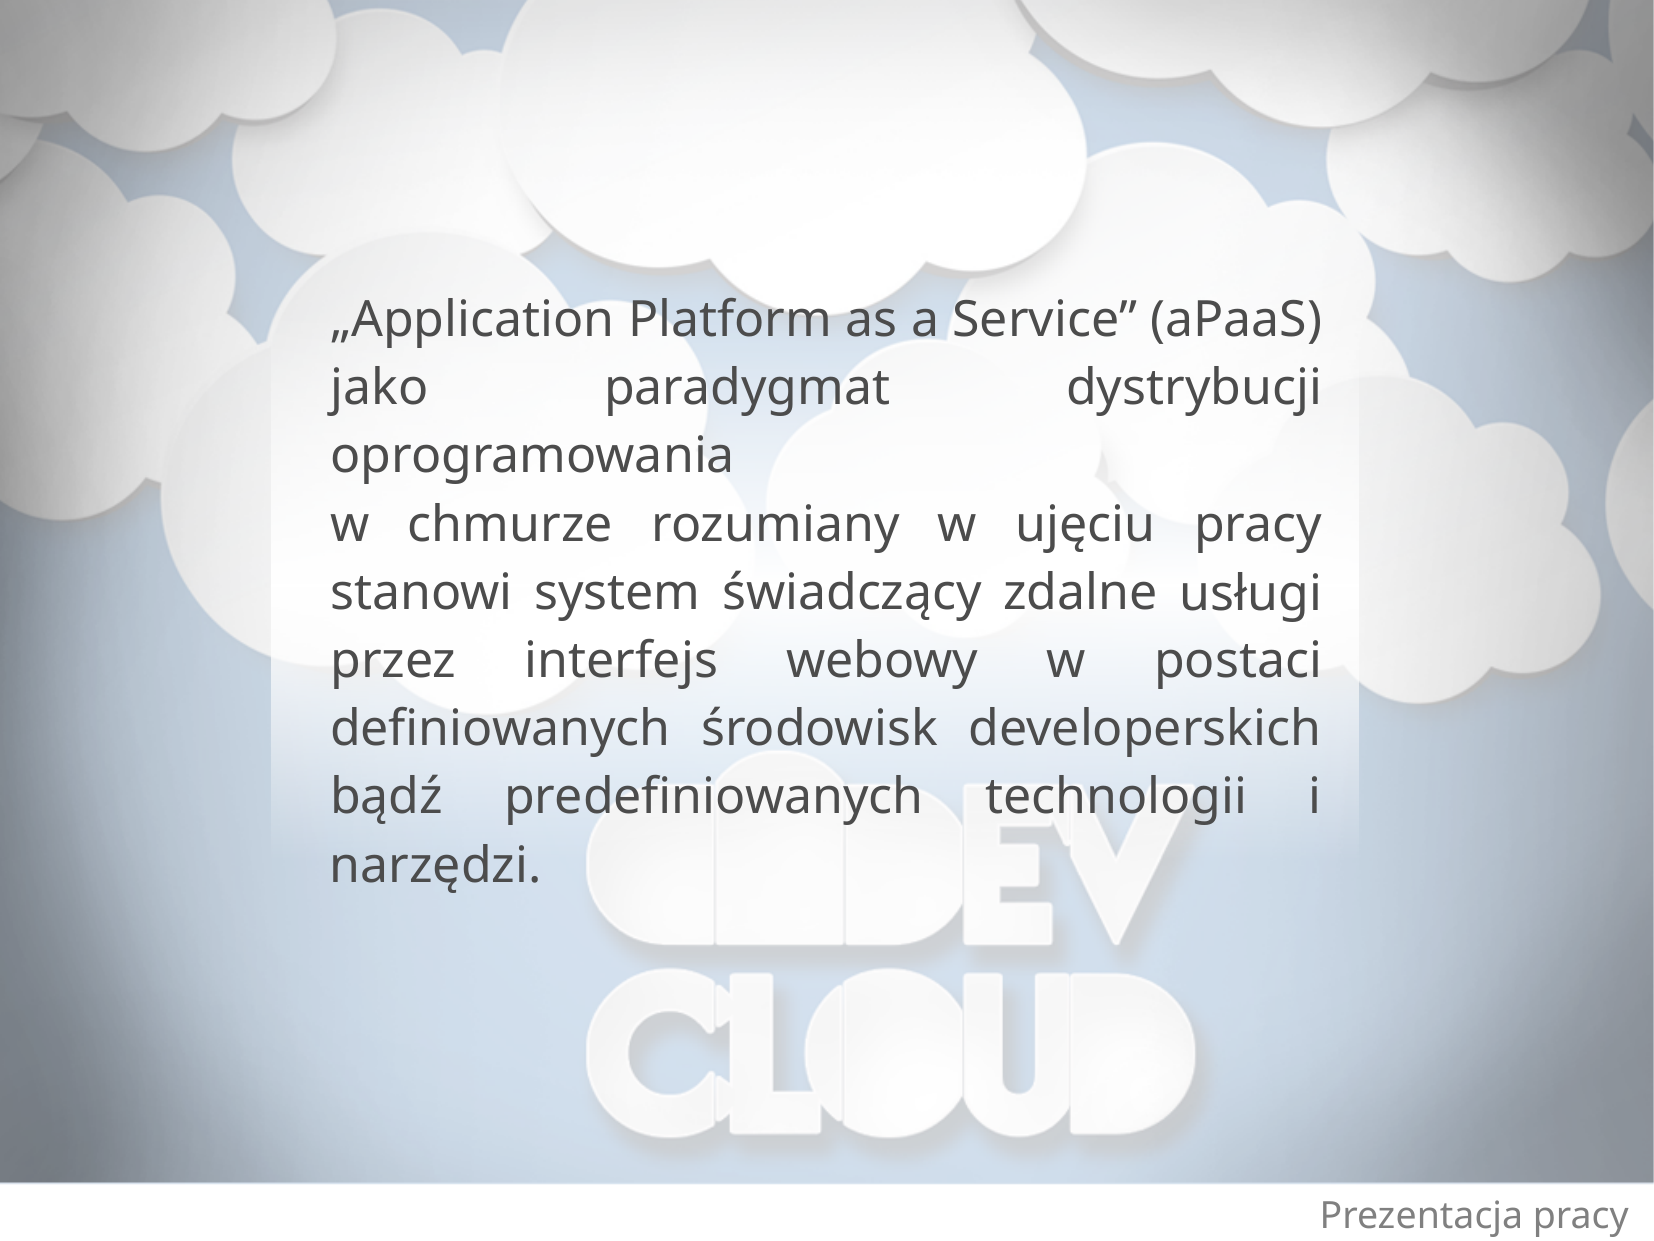

# „Application Platform as a Service” (aPaaS) jako paradygmat dystrybucji oprogramowania w chmurze rozumiany w ujęciu pracy stanowi system świadczący zdalne usługi przez interfejs webowy w postaci definiowanych środowisk developerskich bądź predefiniowanych technologii i narzędzi.
Prezentacja pracy dyplomowej